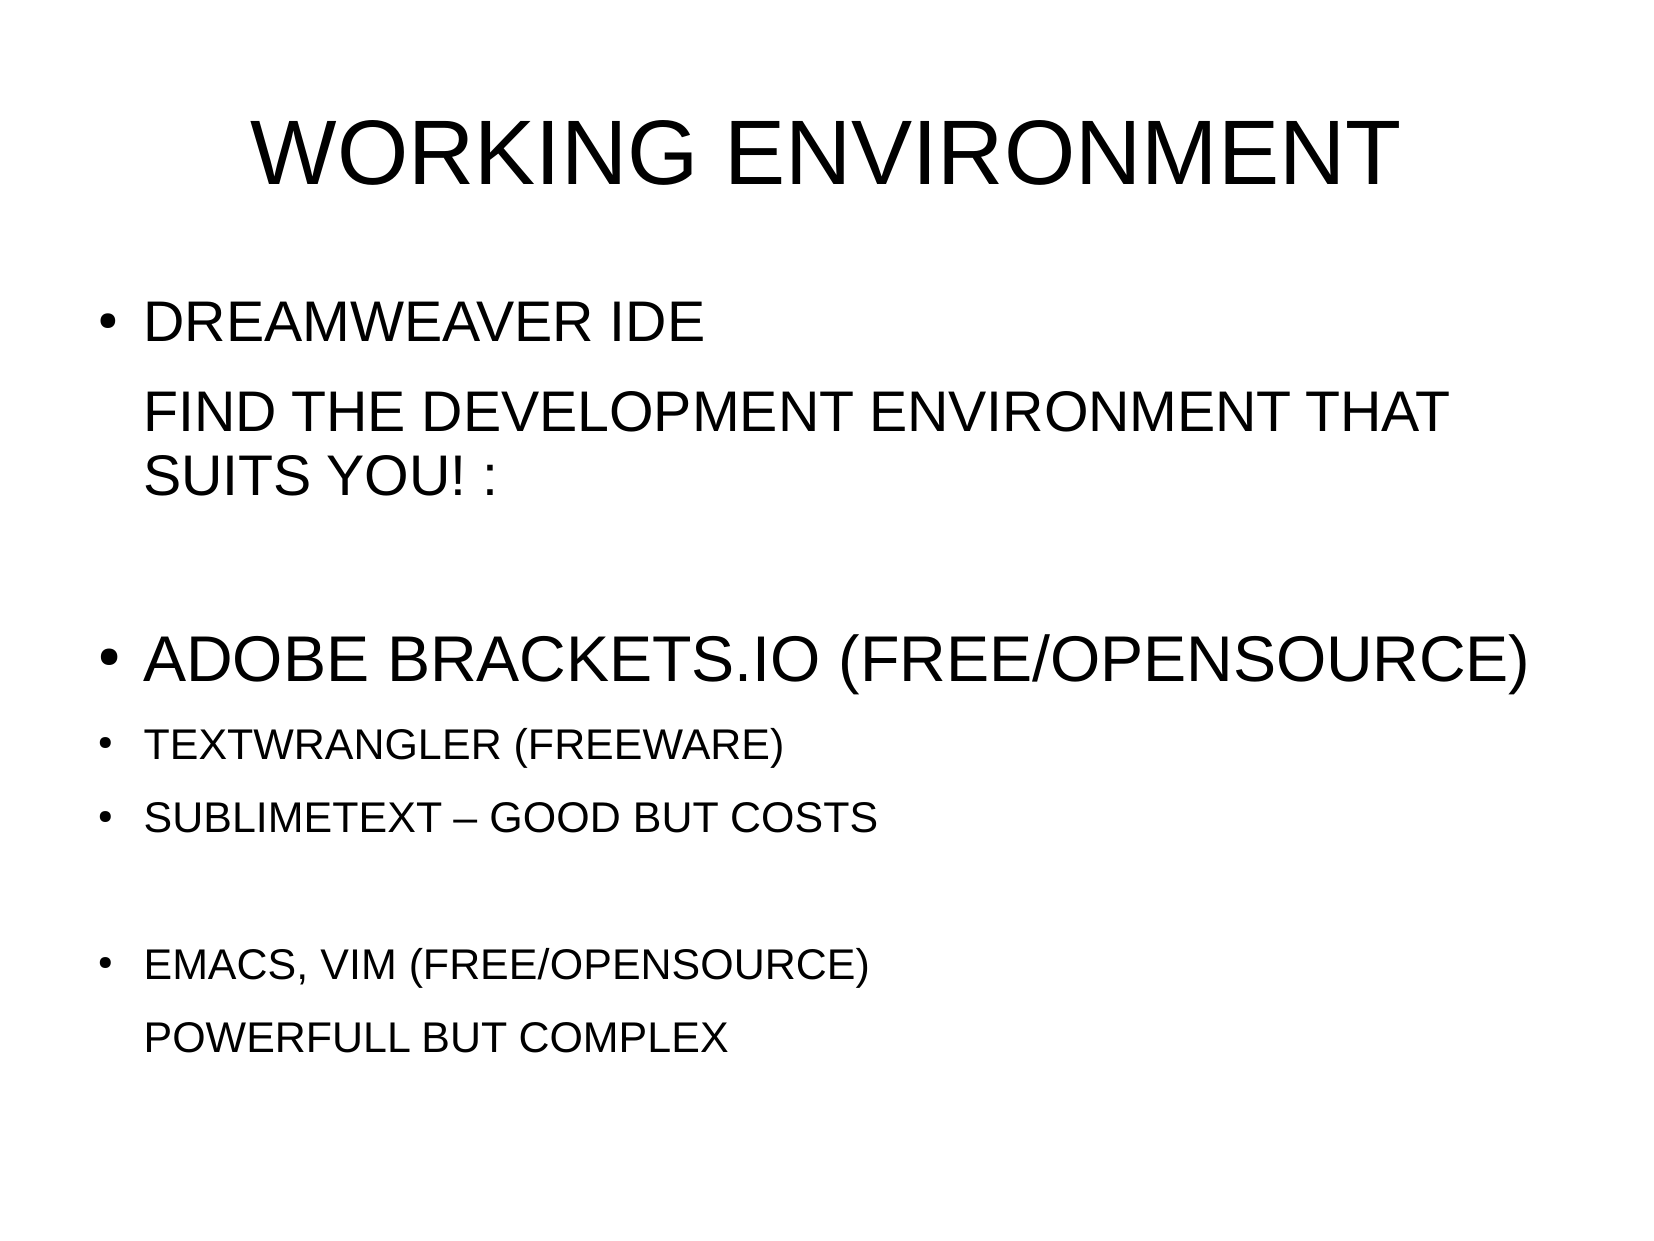

# WORKING ENVIRONMENT
DREAMWEAVER IDE
FIND THE DEVELOPMENT ENVIRONMENT THAT SUITS YOU! :
ADOBE BRACKETS.IO (FREE/OPENSOURCE)
TEXTWRANGLER (FREEWARE)
SUBLIMETEXT – GOOD BUT COSTS
EMACS, VIM (FREE/OPENSOURCE)
POWERFULL BUT COMPLEX